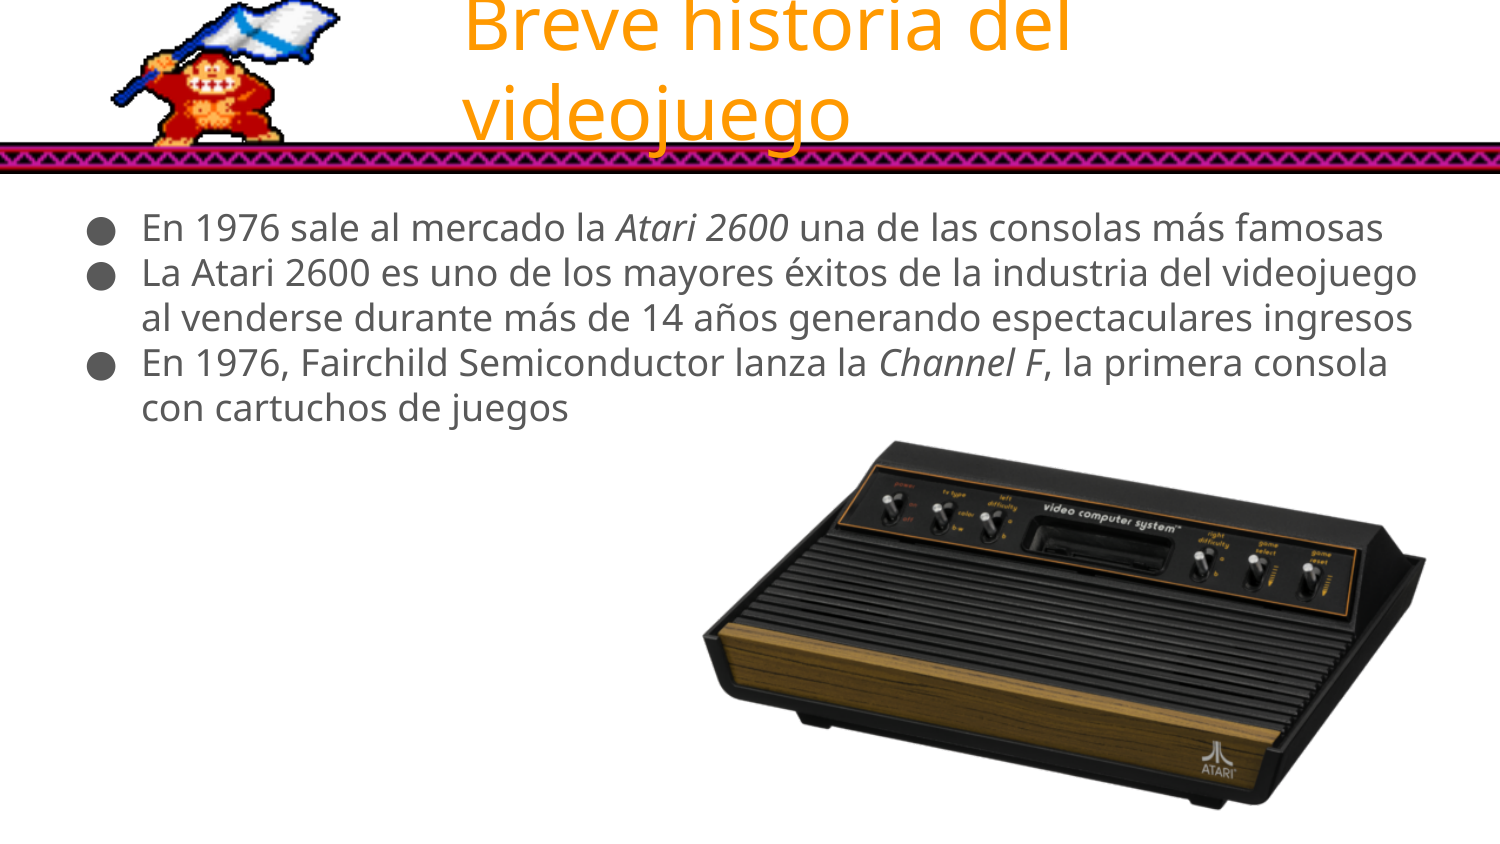

# Breve historia del videojuego
En 1976 sale al mercado la Atari 2600 una de las consolas más famosas
La Atari 2600 es uno de los mayores éxitos de la industria del videojuego al venderse durante más de 14 años generando espectaculares ingresos
En 1976, Fairchild Semiconductor lanza la Channel F, la primera consola con cartuchos de juegos